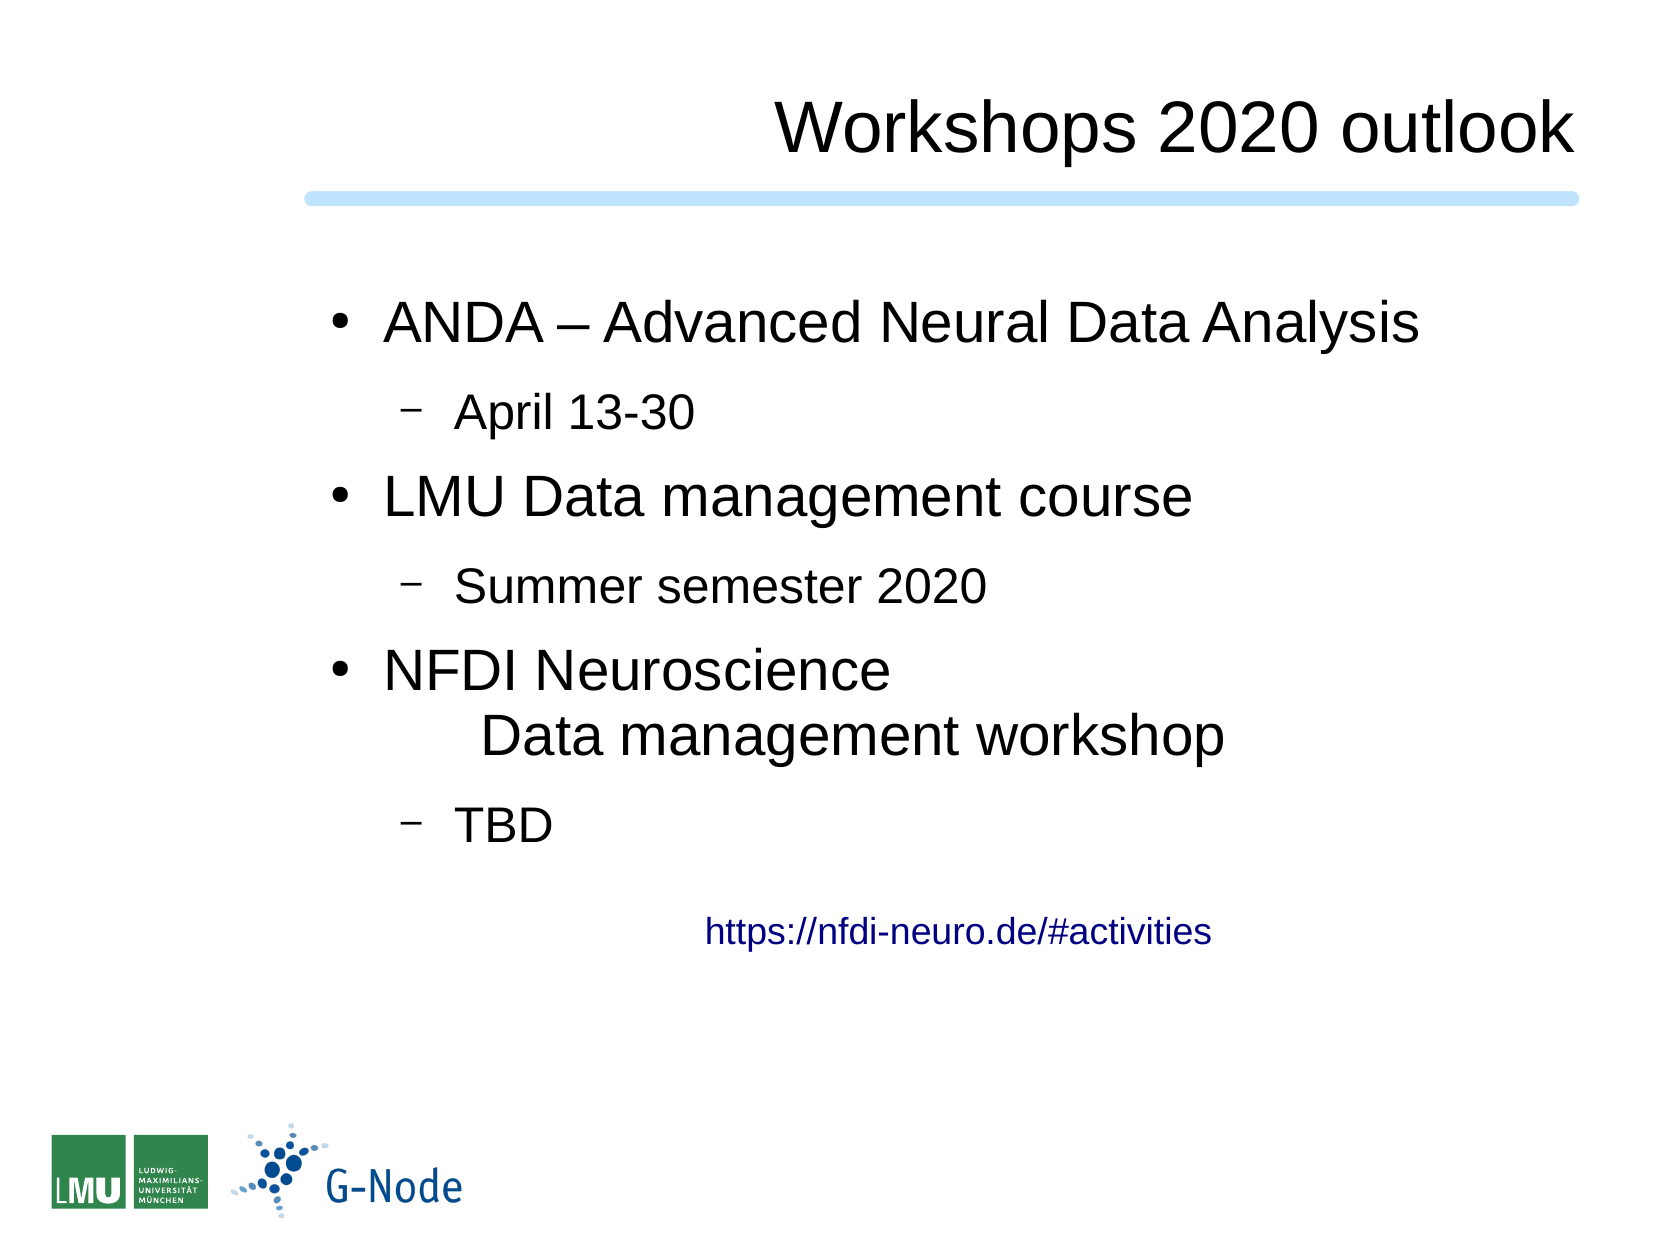

Workshops 2020 outlook
# ANDA – Advanced Neural Data Analysis
April 13-30
LMU Data management course
Summer semester 2020
NFDI Neuroscience
 Data management workshop
TBD
https://nfdi-neuro.de/#activities